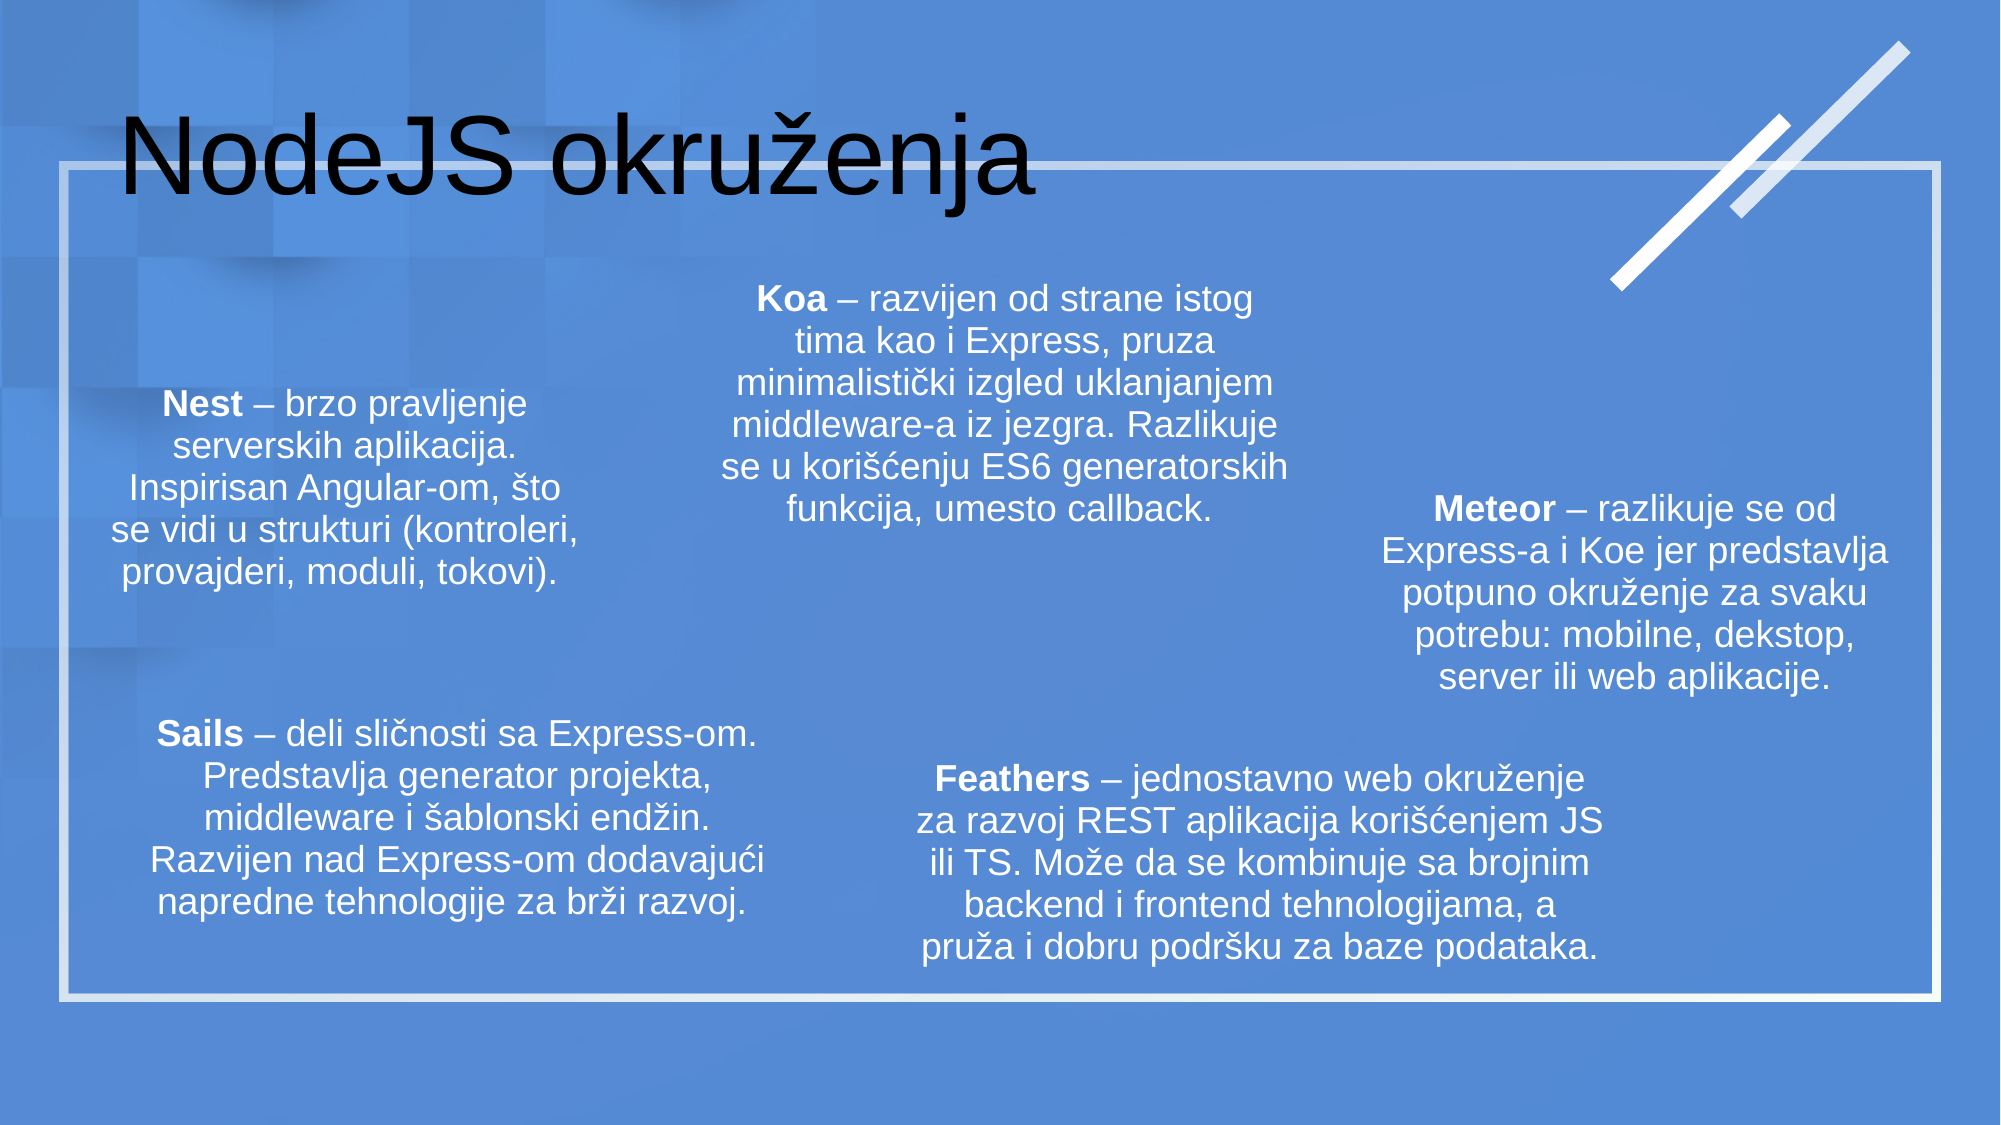

NodeJS okruženja
Koa – razvijen od strane istog tima kao i Express, pruza minimalistički izgled uklanjanjem middleware-a iz jezgra. Razlikuje se u korišćenju ES6 generatorskih funkcija, umesto callback.
Nest – brzo pravljenje serverskih aplikacija. Inspirisan Angular-om, što se vidi u strukturi (kontroleri, provajderi, moduli, tokovi).
Meteor – razlikuje se od Express-a i Koe jer predstavlja potpuno okruženje za svaku potrebu: mobilne, dekstop, server ili web aplikacije.
Sails – deli sličnosti sa Express-om. Predstavlja generator projekta, middleware i šablonski endžin. Razvijen nad Express-om dodavajući napredne tehnologije za brži razvoj.
Feathers – jednostavno web okruženje za razvoj REST aplikacija korišćenjem JS ili TS. Može da se kombinuje sa brojnim backend i frontend tehnologijama, a pruža i dobru podršku za baze podataka.